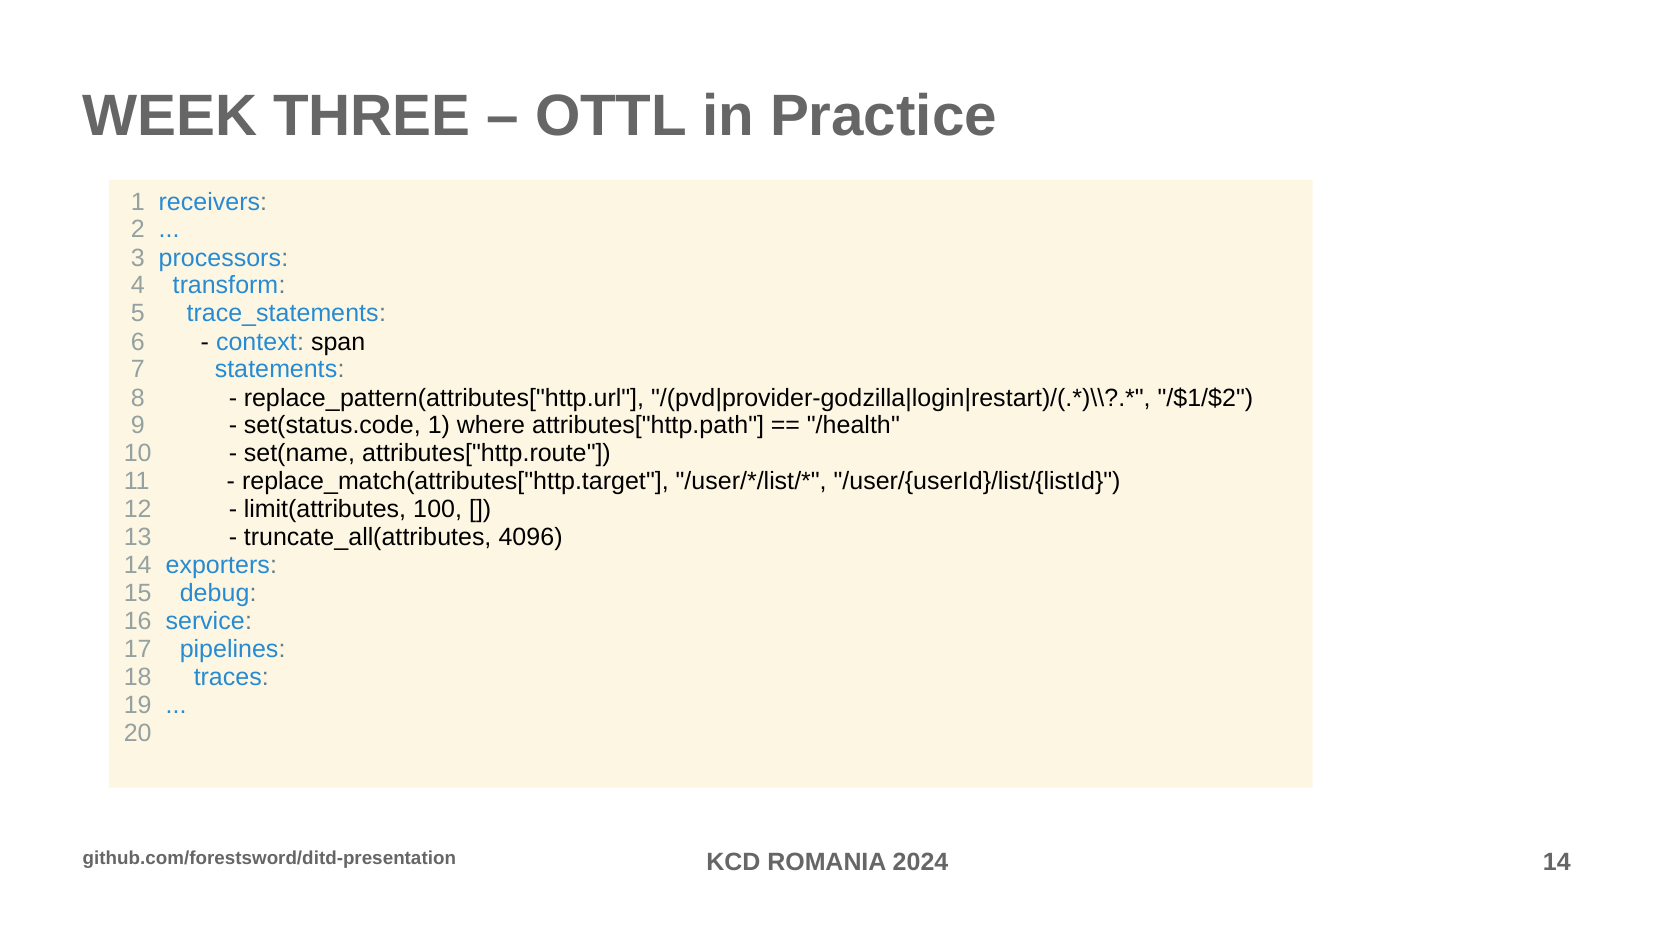

# WEEK THREE – OTTL in Practice
 1 receivers:
 2 ...
 3 processors:
 4 transform:
 5 trace_statements:
 6 - context: span
 7 statements:
 8 - replace_pattern(attributes["http.url"], "/(pvd|provider-godzilla|login|restart)/(.*)\\?.*", "/$1/$2")
 9 - set(status.code, 1) where attributes["http.path"] == "/health"
10 - set(name, attributes["http.route"])
11 - replace_match(attributes["http.target"], "/user/*/list/*", "/user/{userId}/list/{listId}")
12 - limit(attributes, 100, [])
13 - truncate_all(attributes, 4096)
14 exporters:
15 debug:
16 service:
17 pipelines:
18 traces:
19 ...
20
github.com/forestsword/ditd-presentation
KCD ROMANIA 2024
14